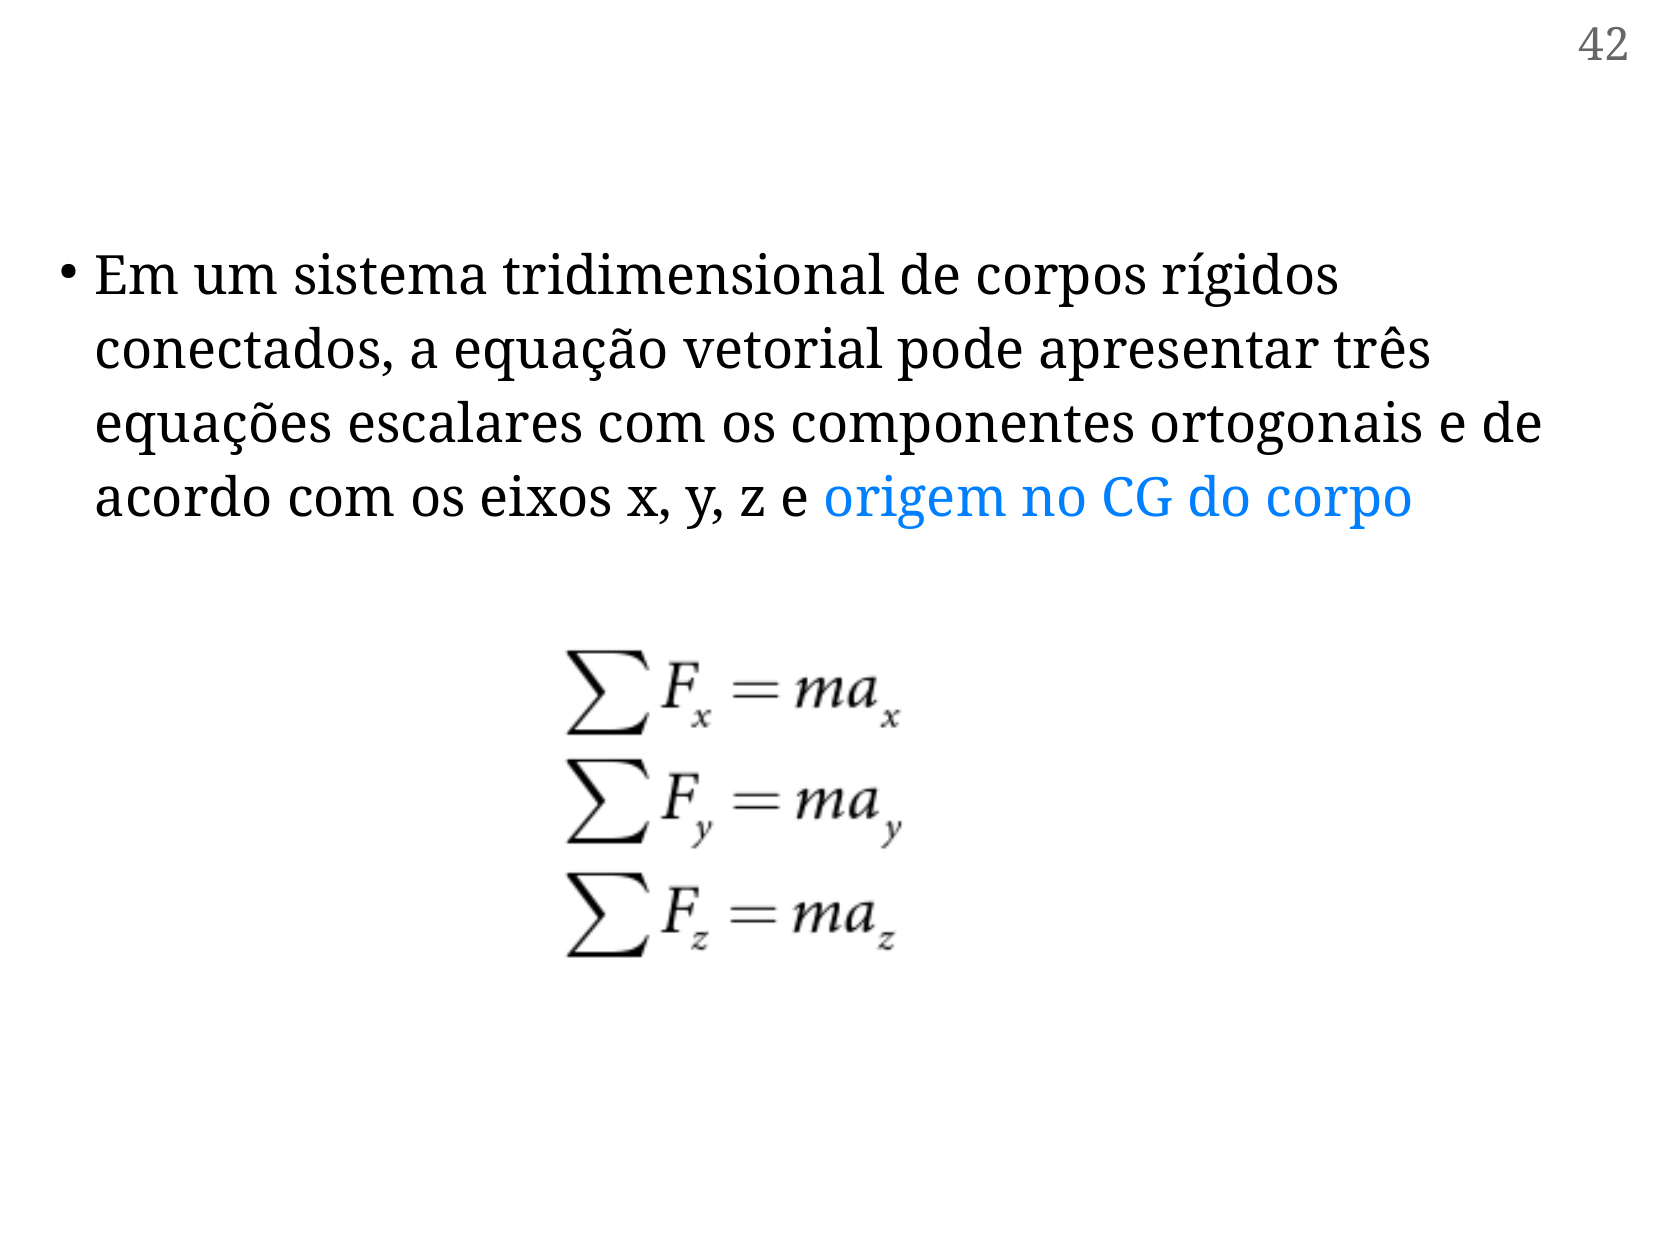

42
#
Em um sistema tridimensional de corpos rígidos conectados, a equação vetorial pode apresentar três equações escalares com os componentes ortogonais e de acordo com os eixos x, y, z e origem no CG do corpo